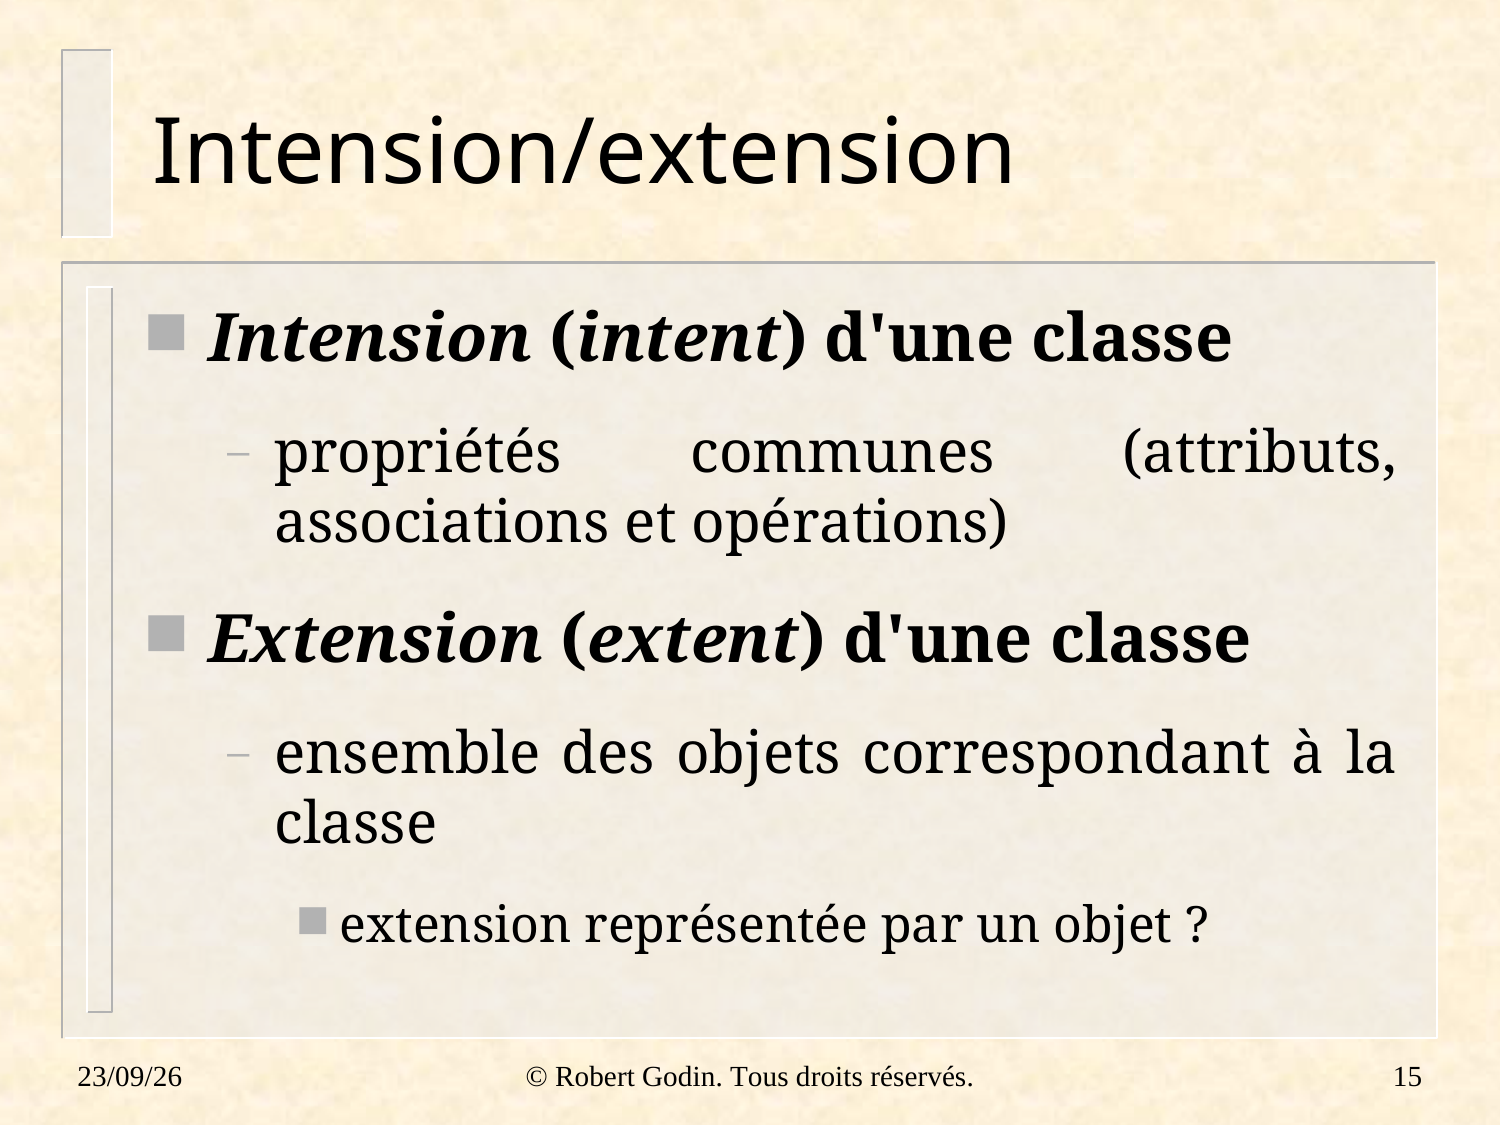

# Intension/extension
Intension (intent) d'une classe
propriétés communes (attributs, associations et opérations)
Extension (extent) d'une classe
ensemble des objets correspondant à la classe
extension représentée par un objet ?
© Robert Godin. Tous droits réservés.